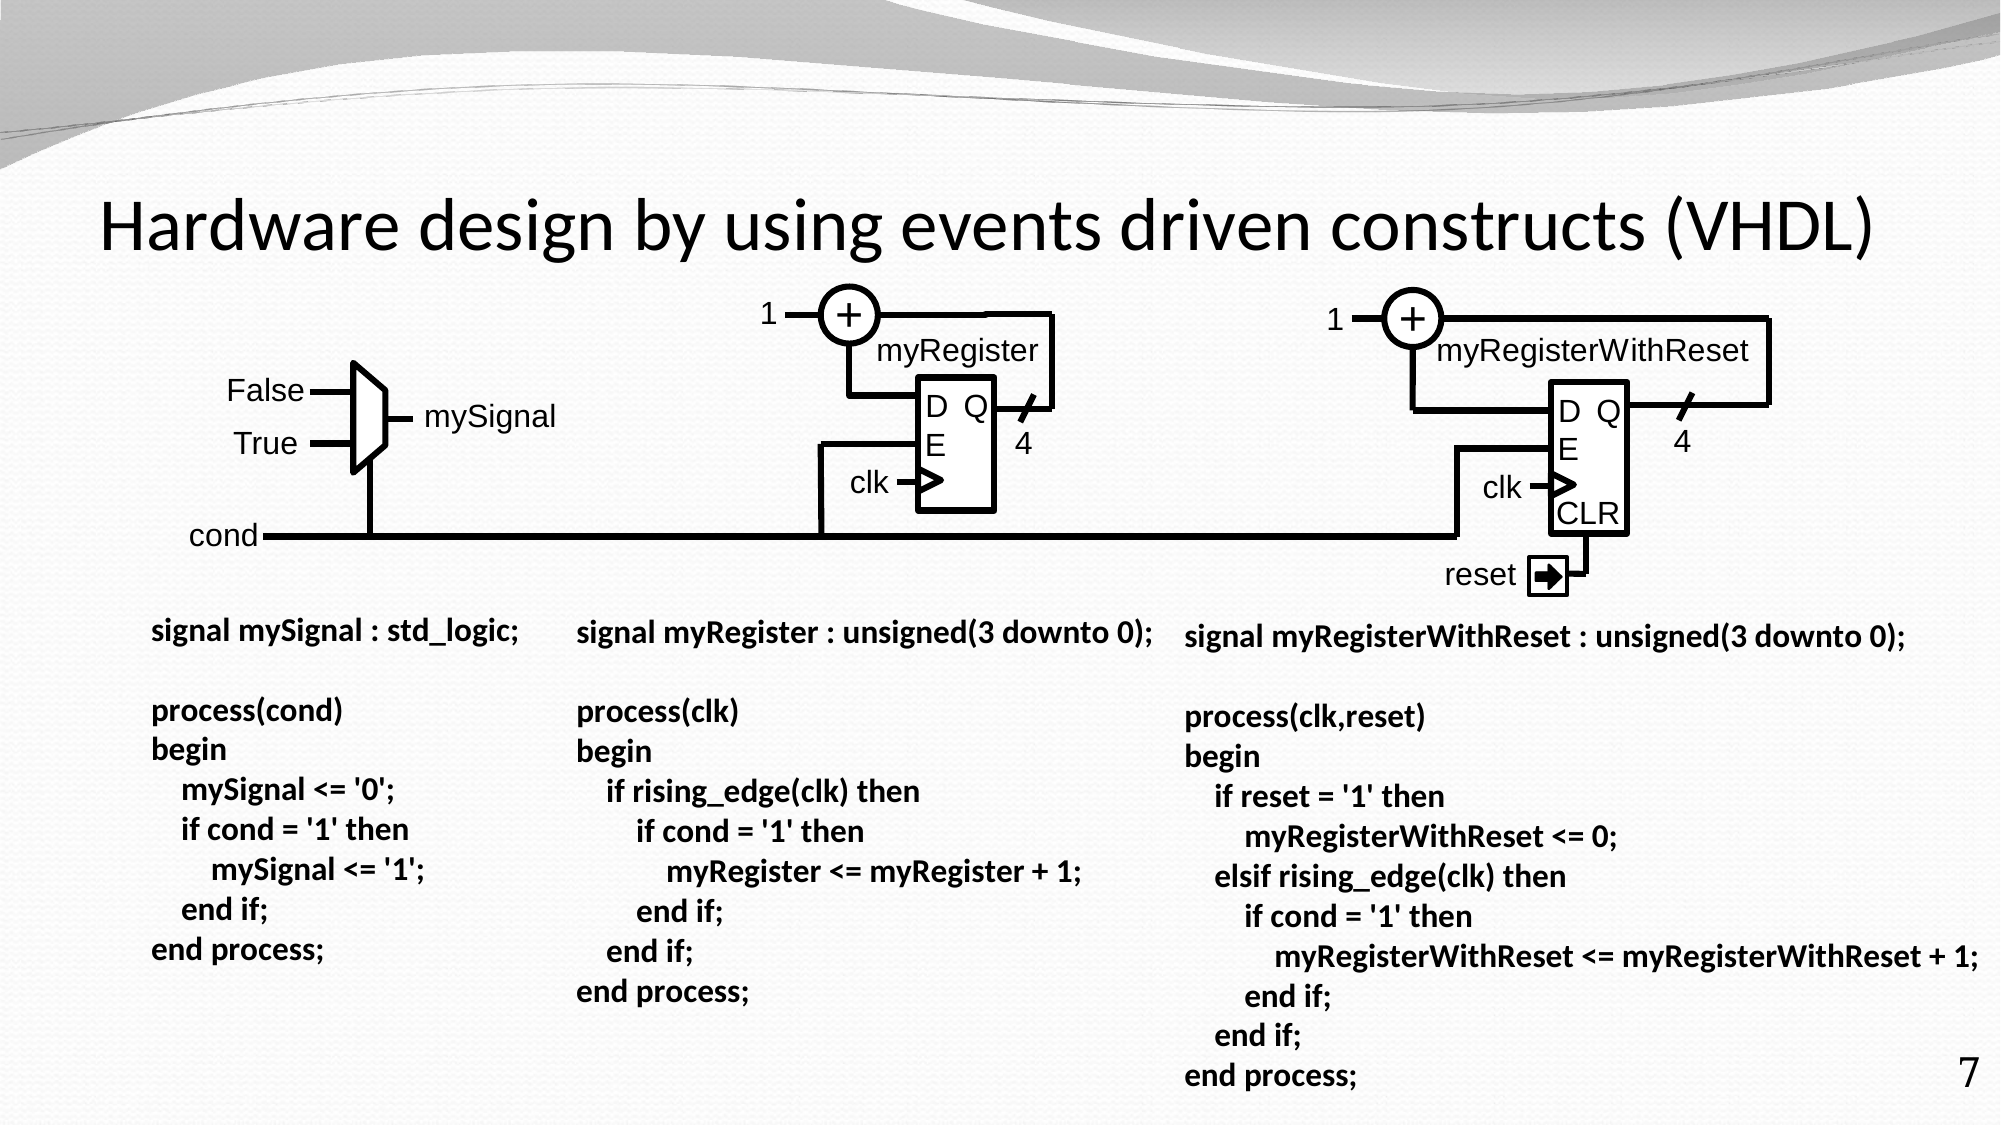

# Hardware design by using events driven constructs (VHDL)
 signal mySignal : std_logic;
 process(cond)
 begin
 mySignal <= '0';
 if cond = '1' then
 mySignal <= '1';
 end if;
 end process;
 signal myRegister : unsigned(3 downto 0);
 process(clk)
 begin
 if rising_edge(clk) then
 if cond = '1' then
 myRegister <= myRegister + 1;
 end if;
 end if;
 end process;
 signal myRegisterWithReset : unsigned(3 downto 0);
 process(clk,reset)
 begin
 if reset = '1' then
 myRegisterWithReset <= 0;
 elsif rising_edge(clk) then
 if cond = '1' then
 myRegisterWithReset <= myRegisterWithReset + 1;
 end if;
 end if;
 end process;